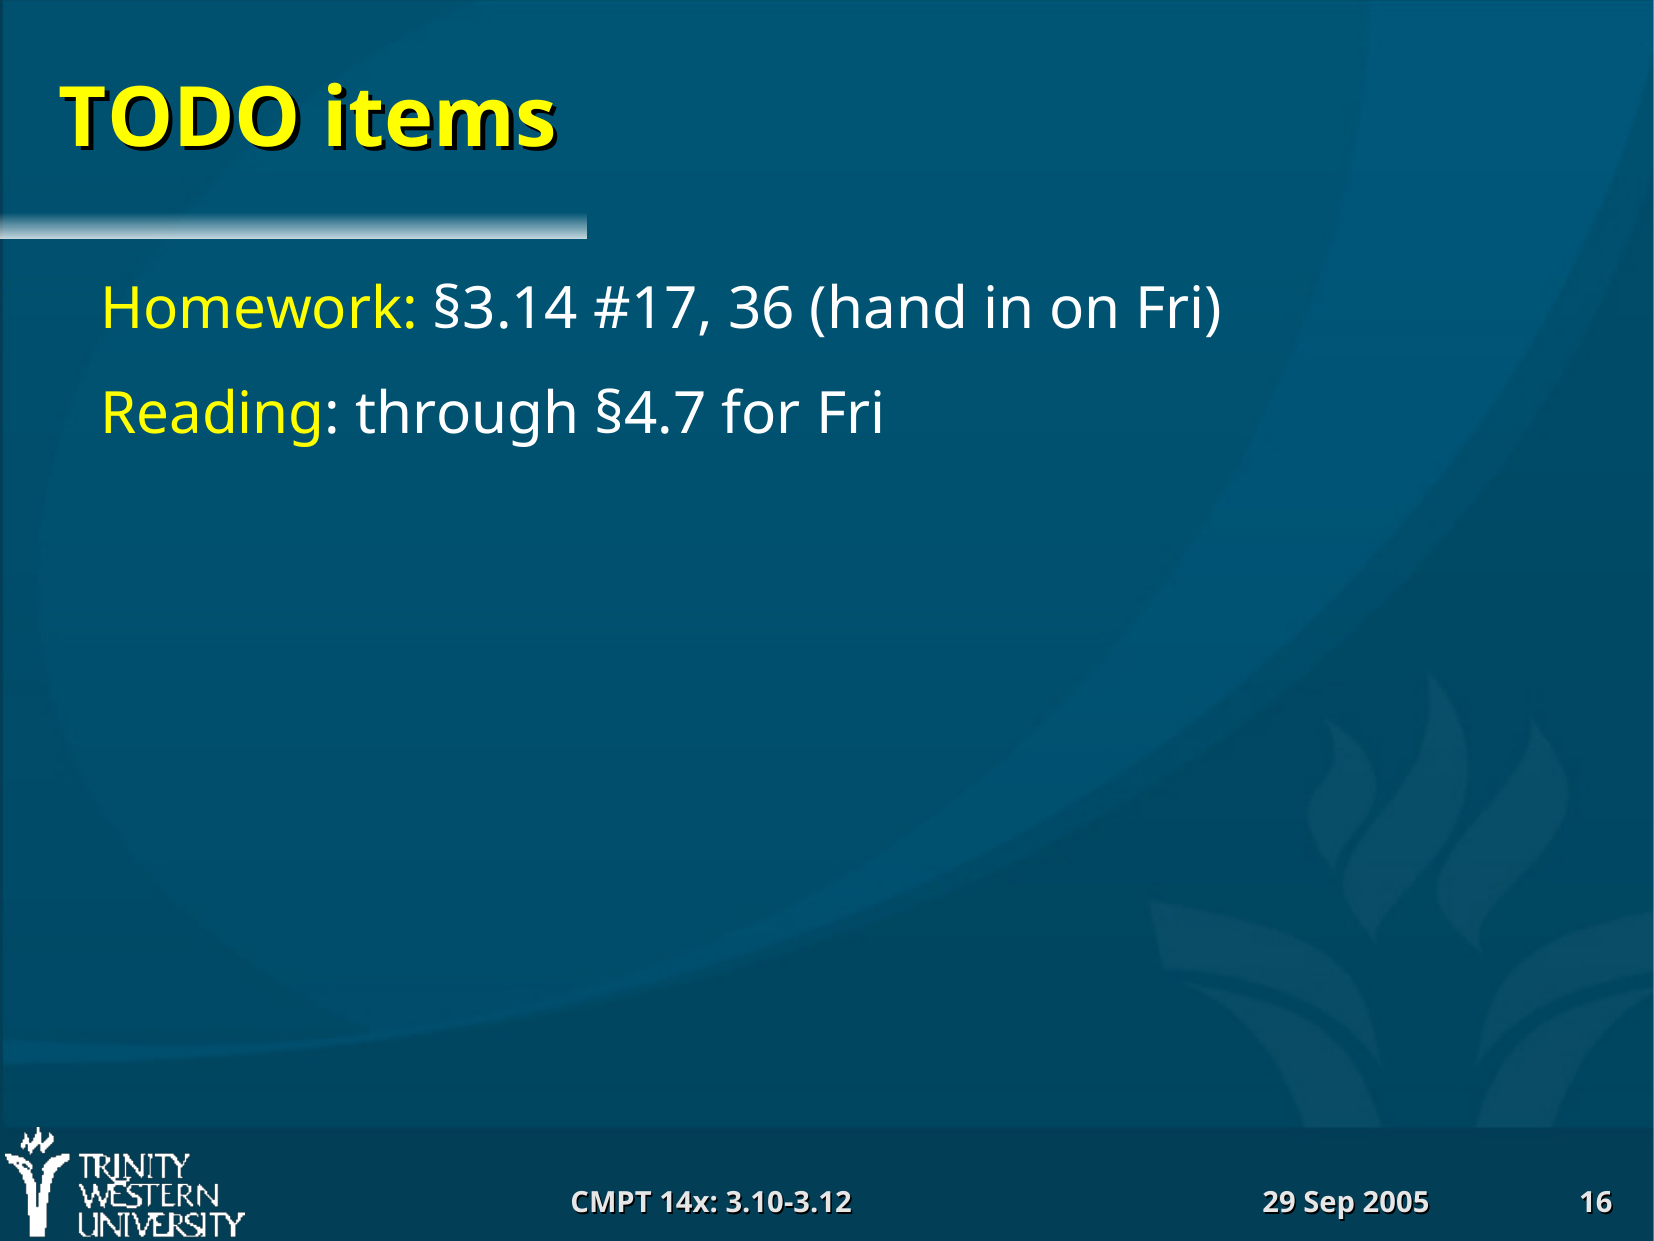

# TODO items
Homework: §3.14 #17, 36 (hand in on Fri)
Reading: through §4.7 for Fri
CMPT 14x: 3.10-3.12
29 Sep 2005
16